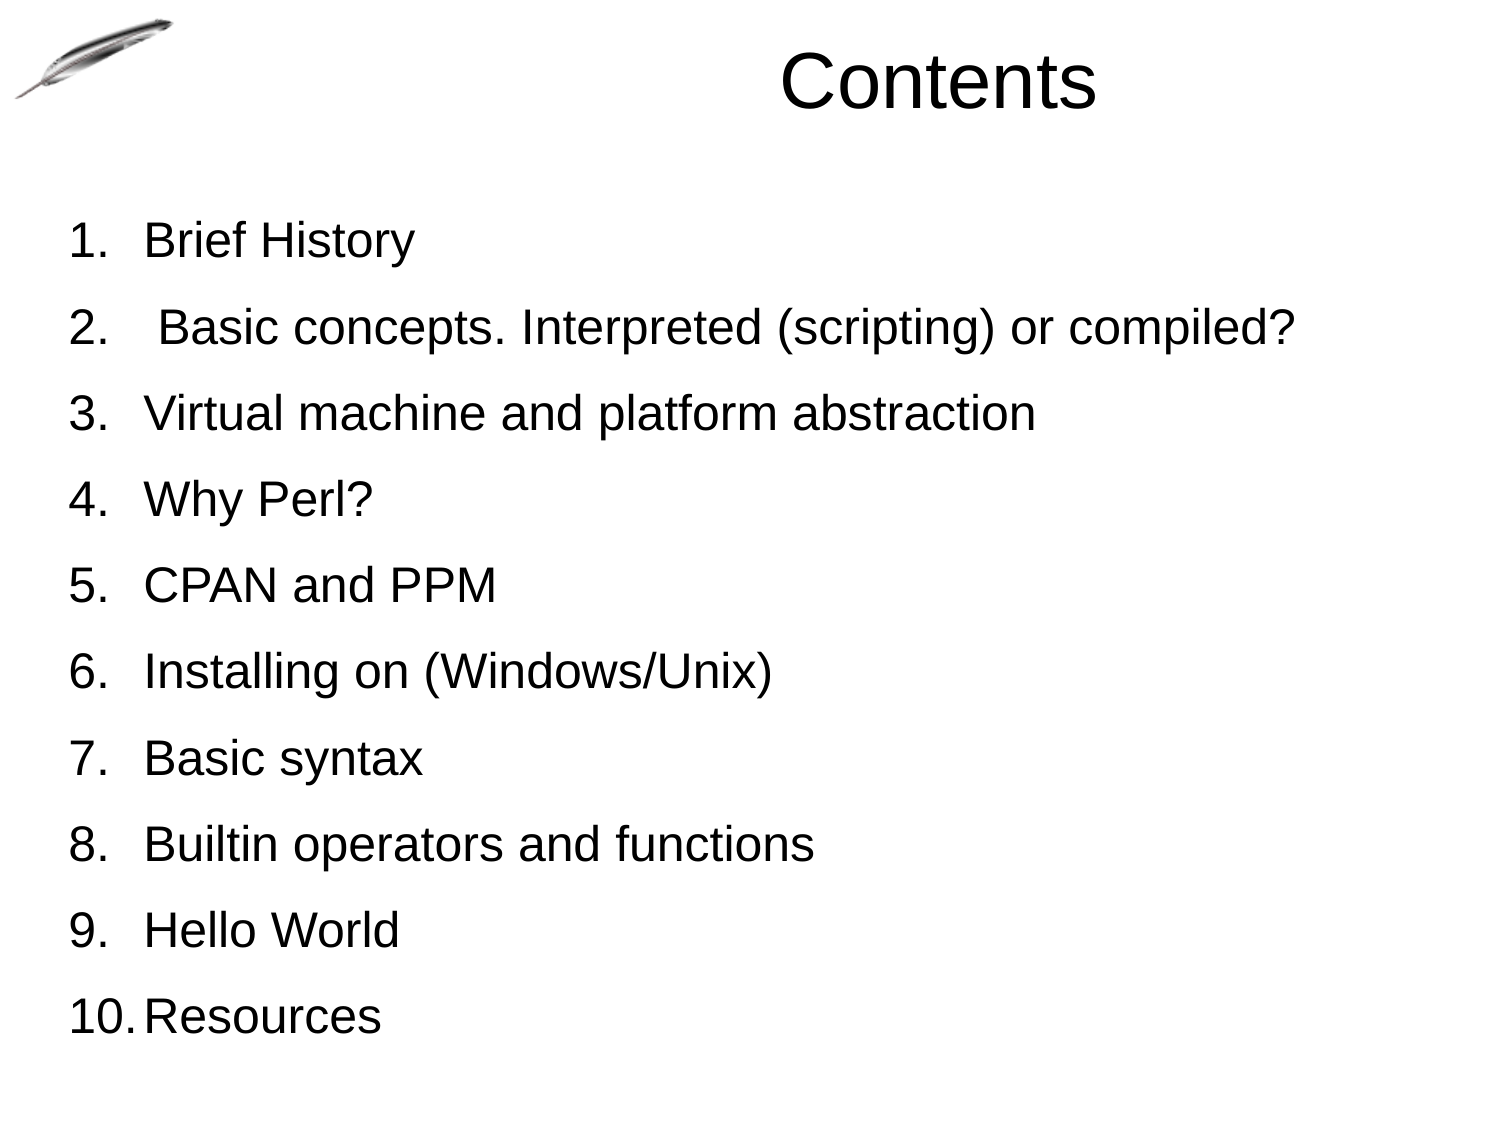

# Contents
Brief History
 Basic concepts. Interpreted (scripting) or compiled?
Virtual machine and platform abstraction
Why Perl?
CPAN and PPM
Installing on (Windows/Unix)
Basic syntax
Builtin operators and functions
Hello World
Resources